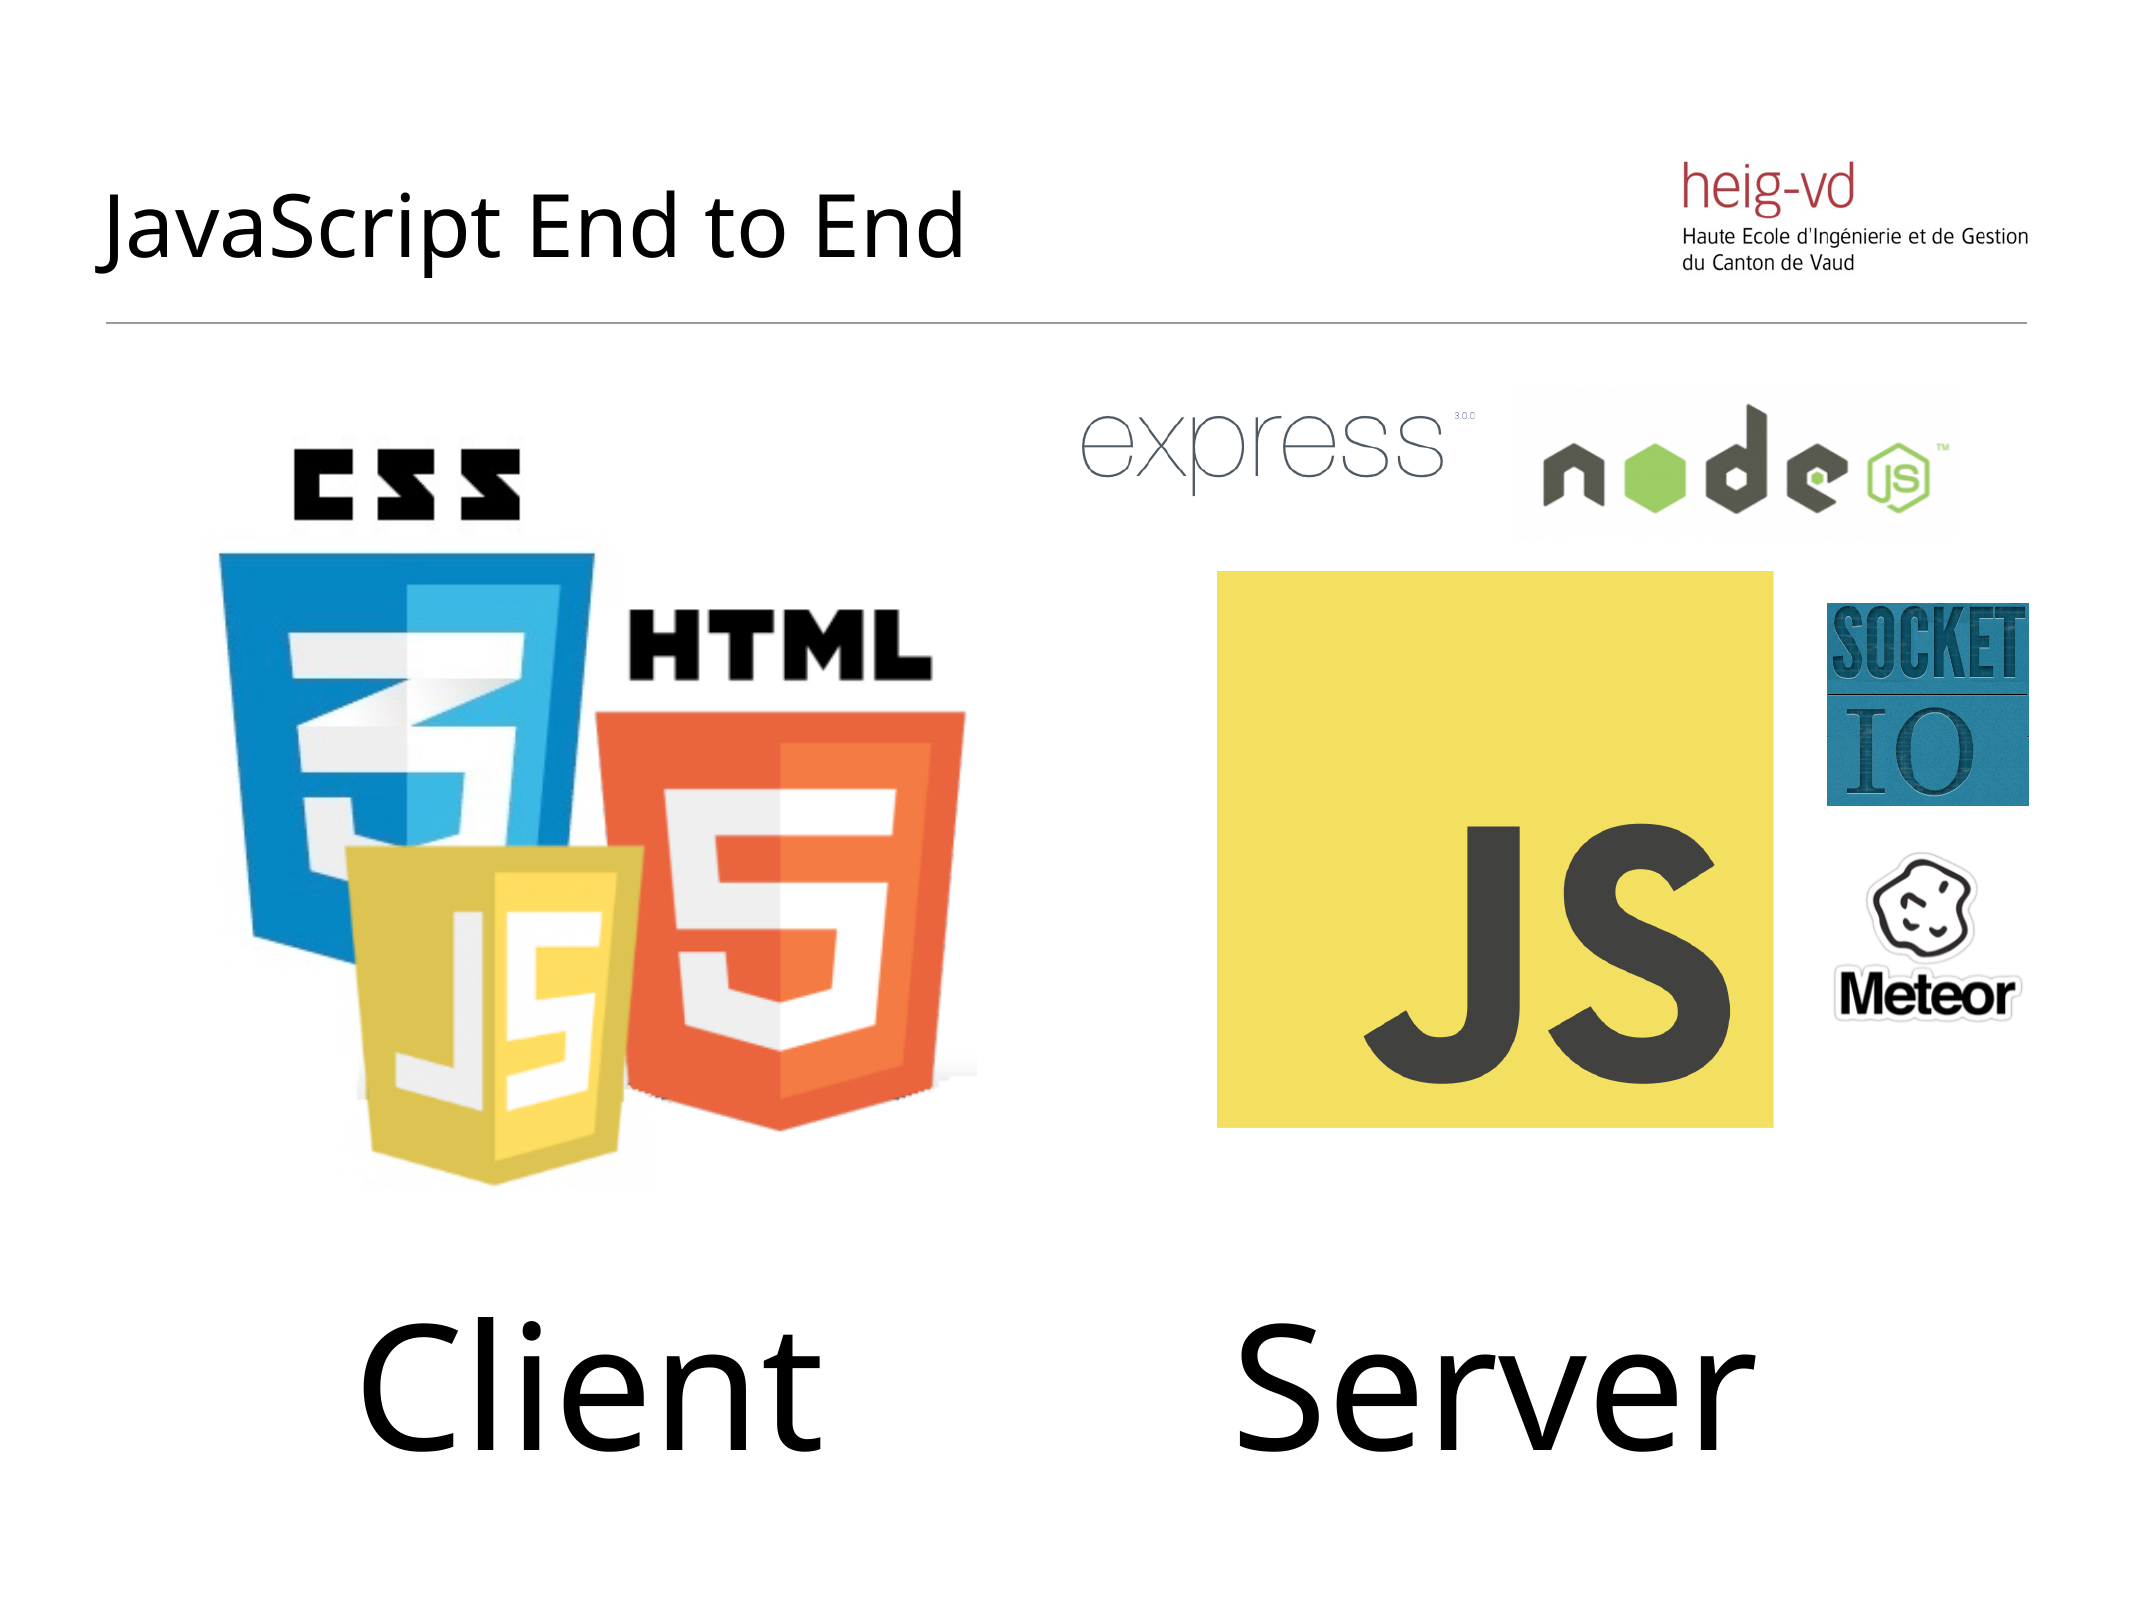

# JavaScript End to End
Client
Server